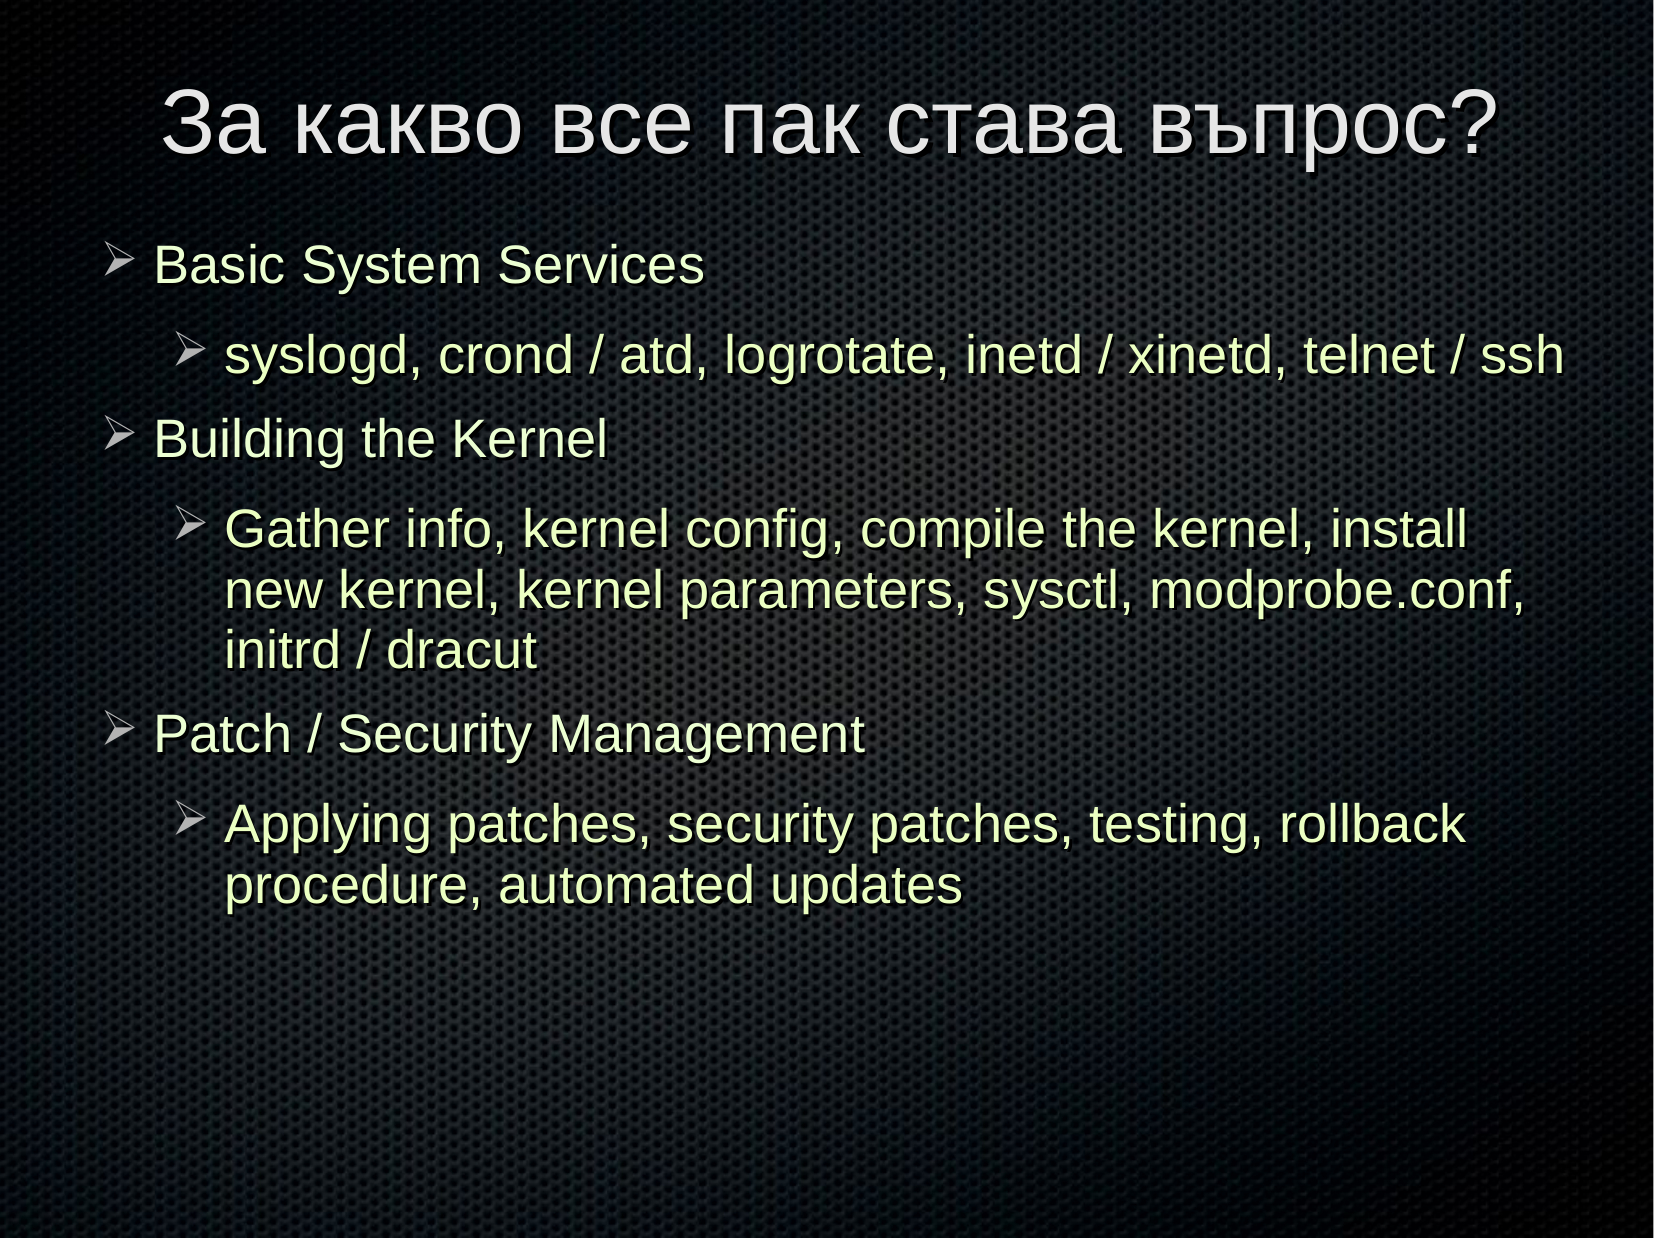

# За какво все пак става въпрос?
Basic System Services
syslogd, crond / atd, logrotate, inetd / xinetd, telnet / ssh
Building the Kernel
Gather info, kernel config, compile the kernel, install new kernel, kernel parameters, sysctl, modprobe.conf, initrd / dracut
Patch / Security Management
Applying patches, security patches, testing, rollback procedure, automated updates